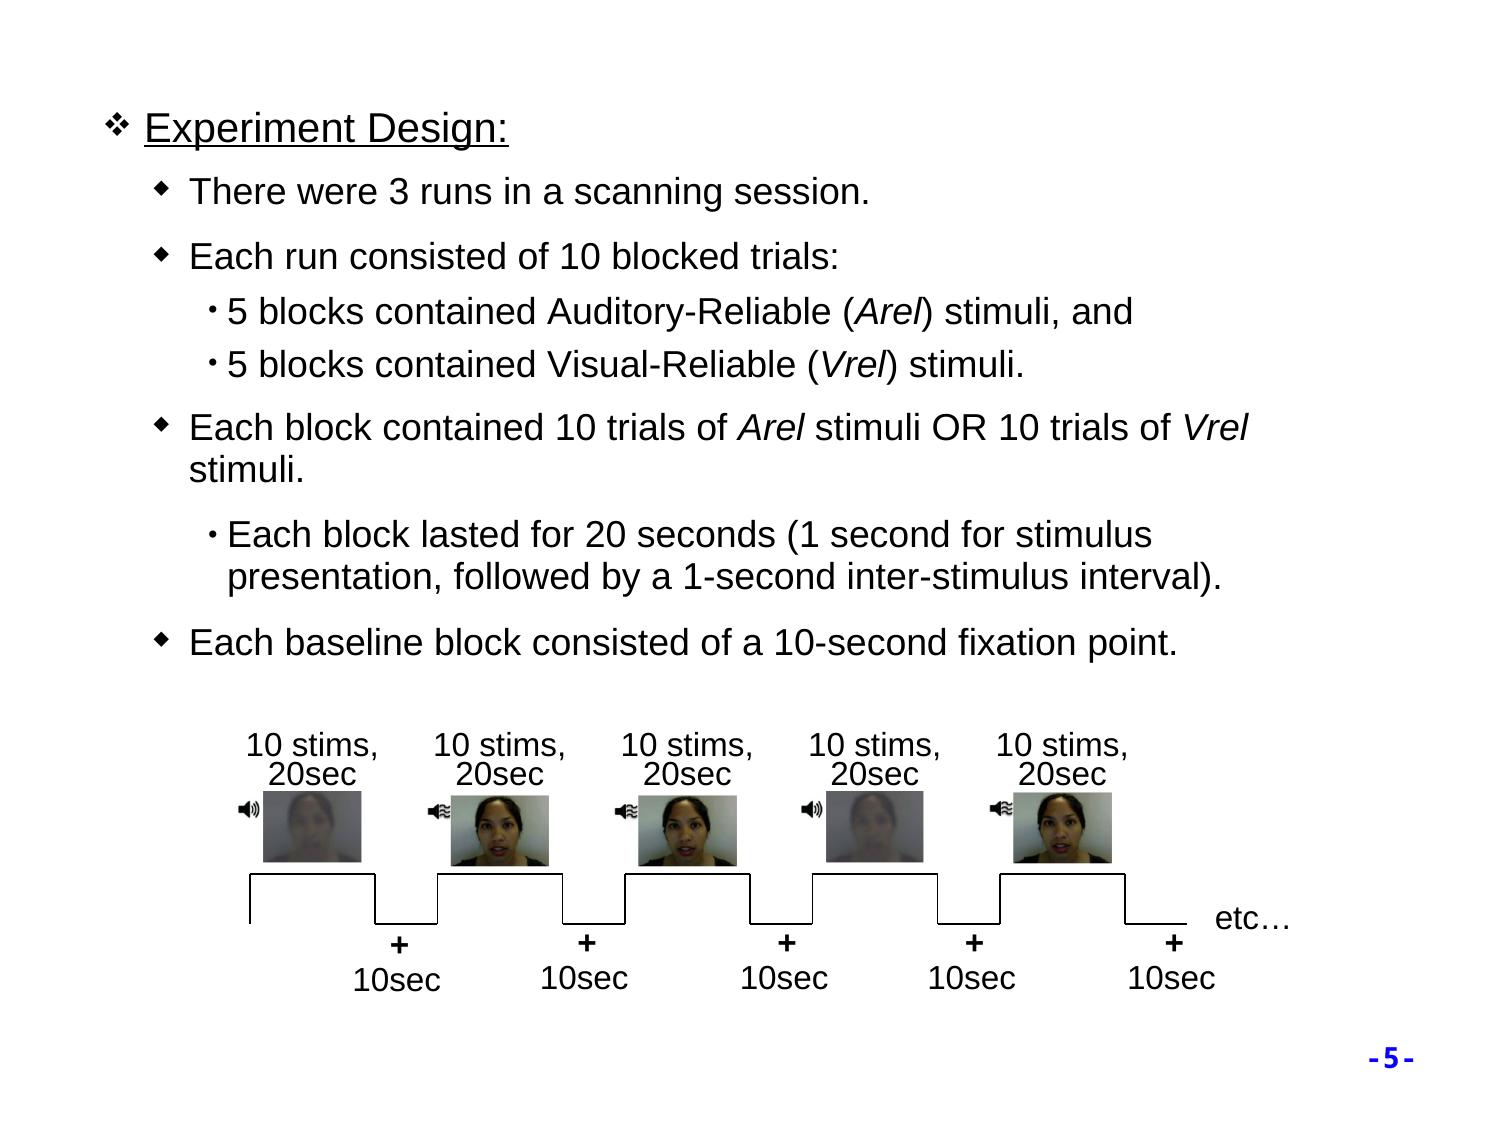

Experiment Design:
There were 3 runs in a scanning session.
Each run consisted of 10 blocked trials:
5 blocks contained Auditory-Reliable (Arel) stimuli, and
5 blocks contained Visual-Reliable (Vrel) stimuli.
Each block contained 10 trials of Arel stimuli OR 10 trials of Vrel stimuli.
Each block lasted for 20 seconds (1 second for stimulus presentation, followed by a 1-second inter-stimulus interval).
Each baseline block consisted of a 10-second fixation point.
10 stims, 20sec
10 stims, 20sec
10 stims, 20sec
10 stims, 20sec
10 stims, 20sec
etc…
+
+
+
+
+
10sec
10sec
10sec
10sec
10sec